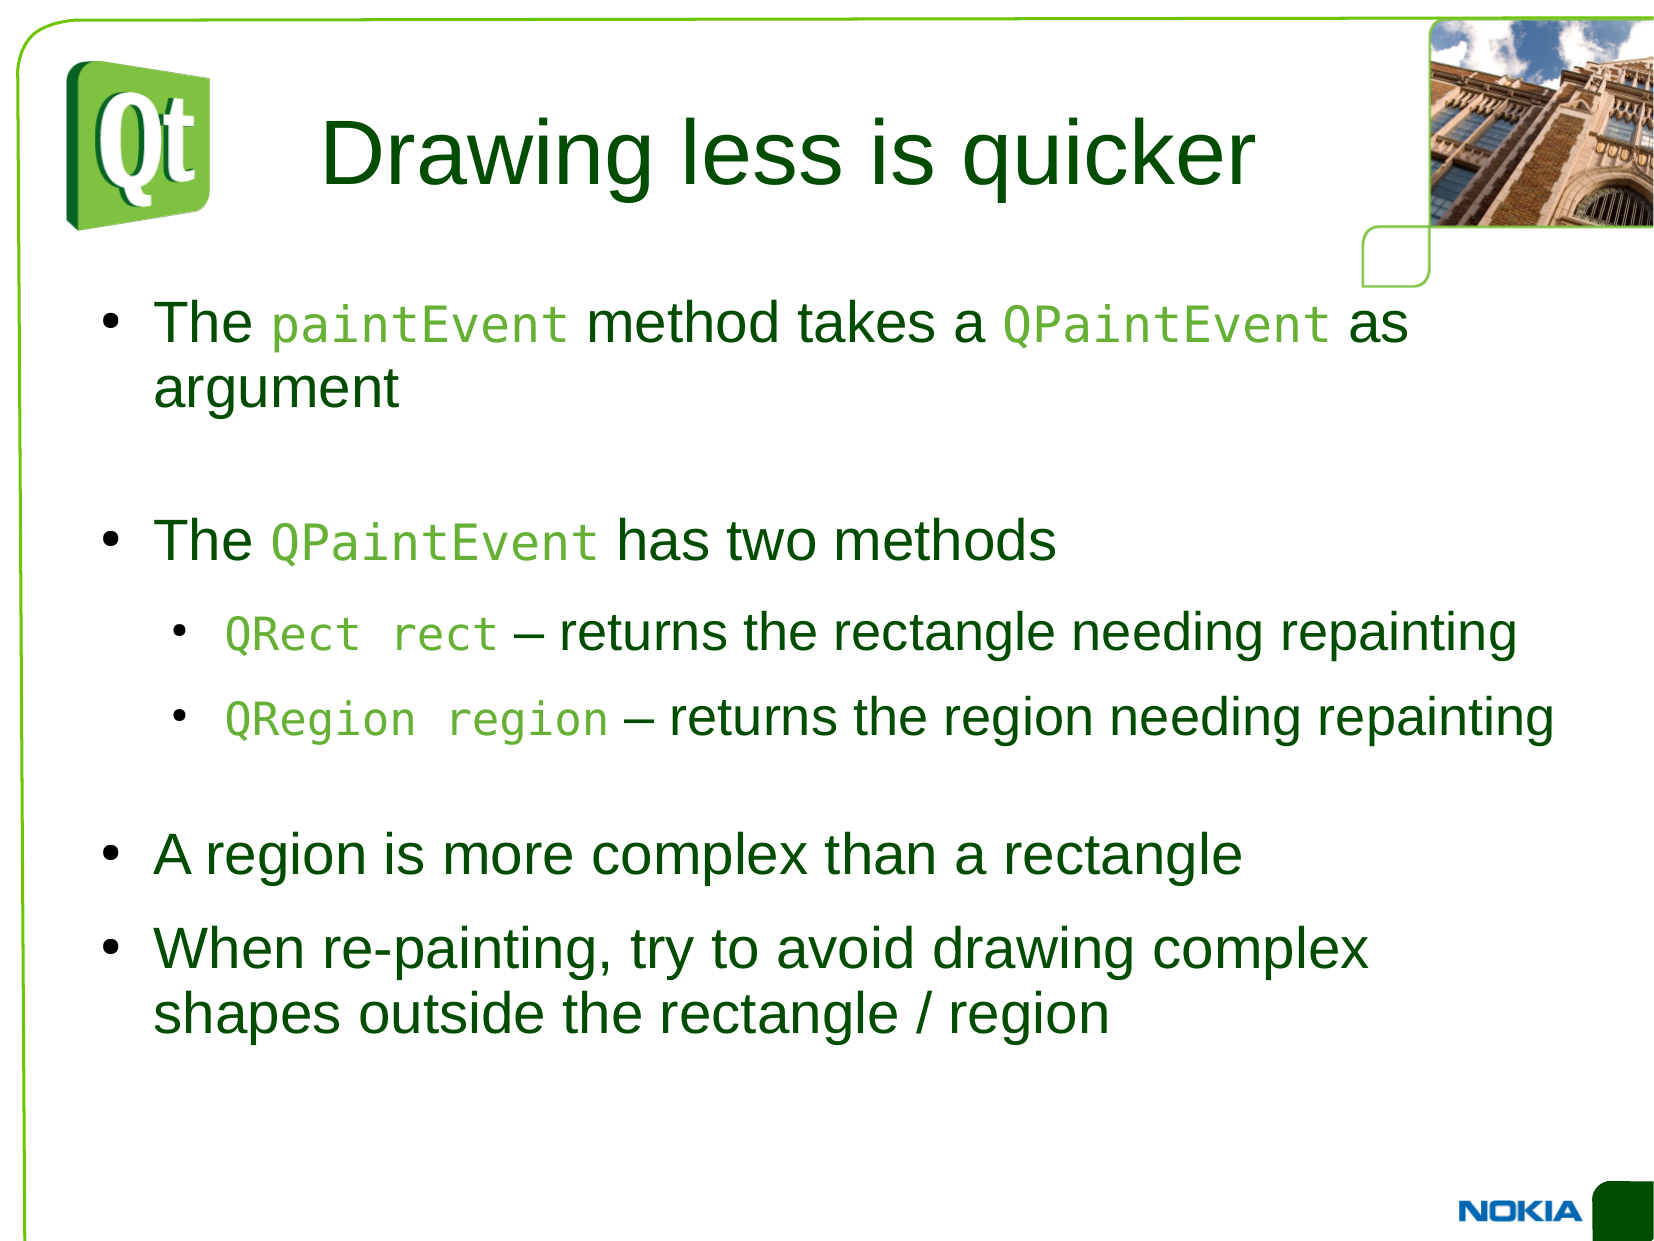

# Drawing less is quicker
The paintEvent method takes a QPaintEvent as argument
The QPaintEvent has two methods
QRect rect – returns the rectangle needing repainting
QRegion region – returns the region needing repainting
A region is more complex than a rectangle
When re-painting, try to avoid drawing complex shapes outside the rectangle / region